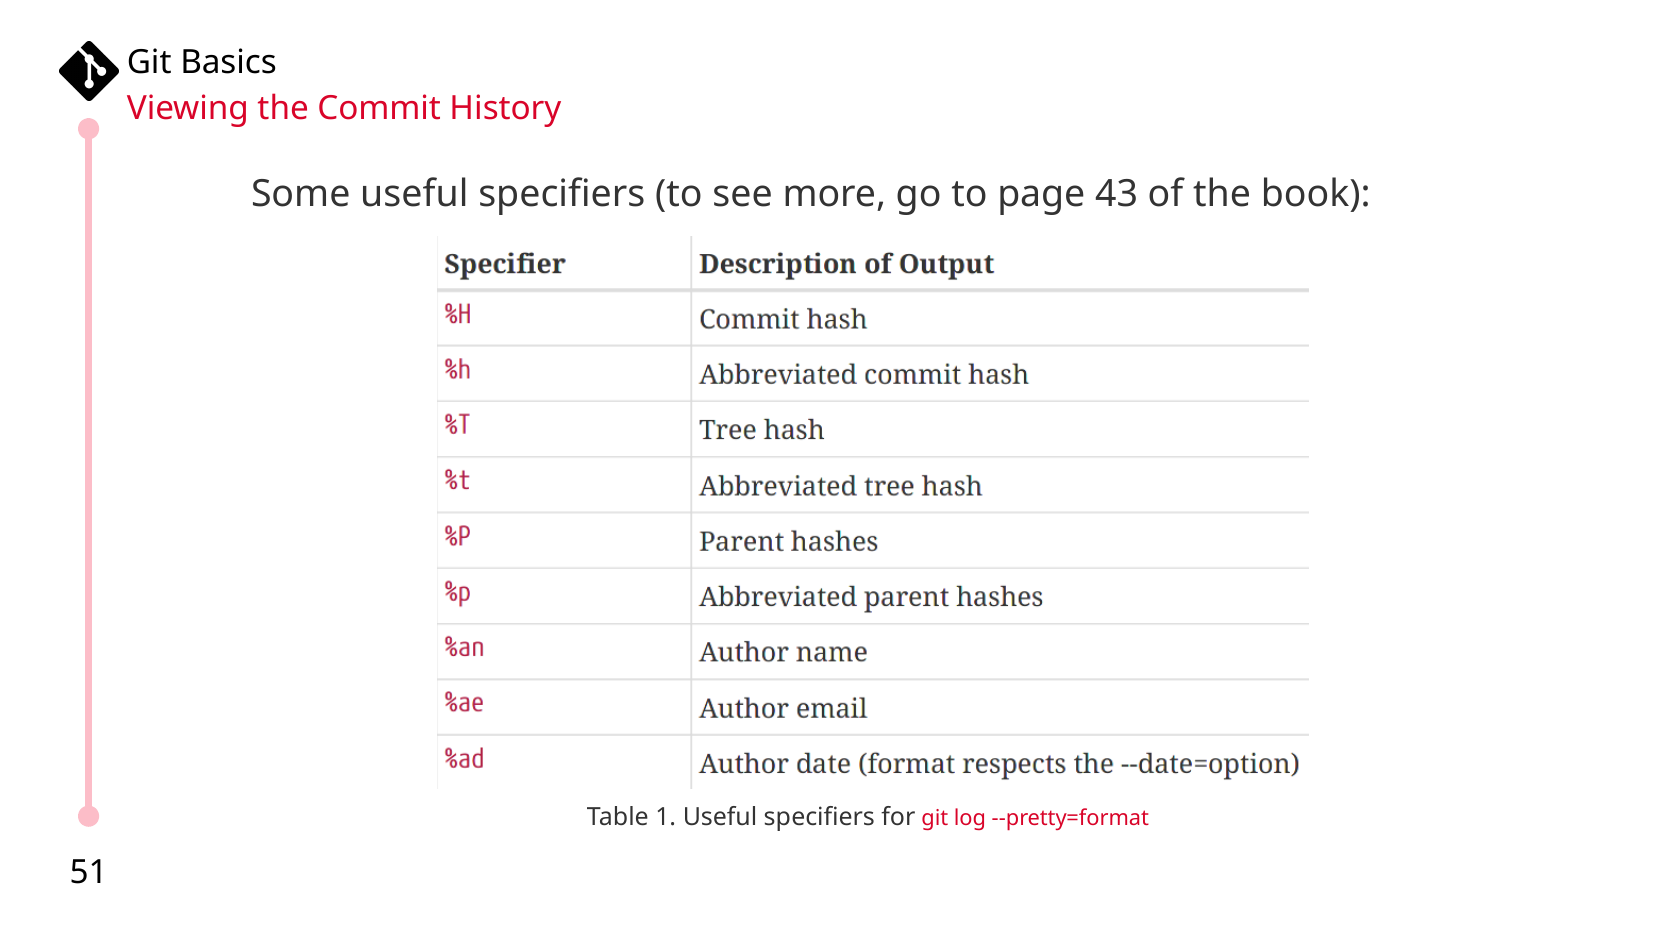

Git Basics
Viewing the Commit History
Some useful specifiers (to see more, go to page 43 of the book):
Table 1. Useful specifiers for git log --pretty=format
51